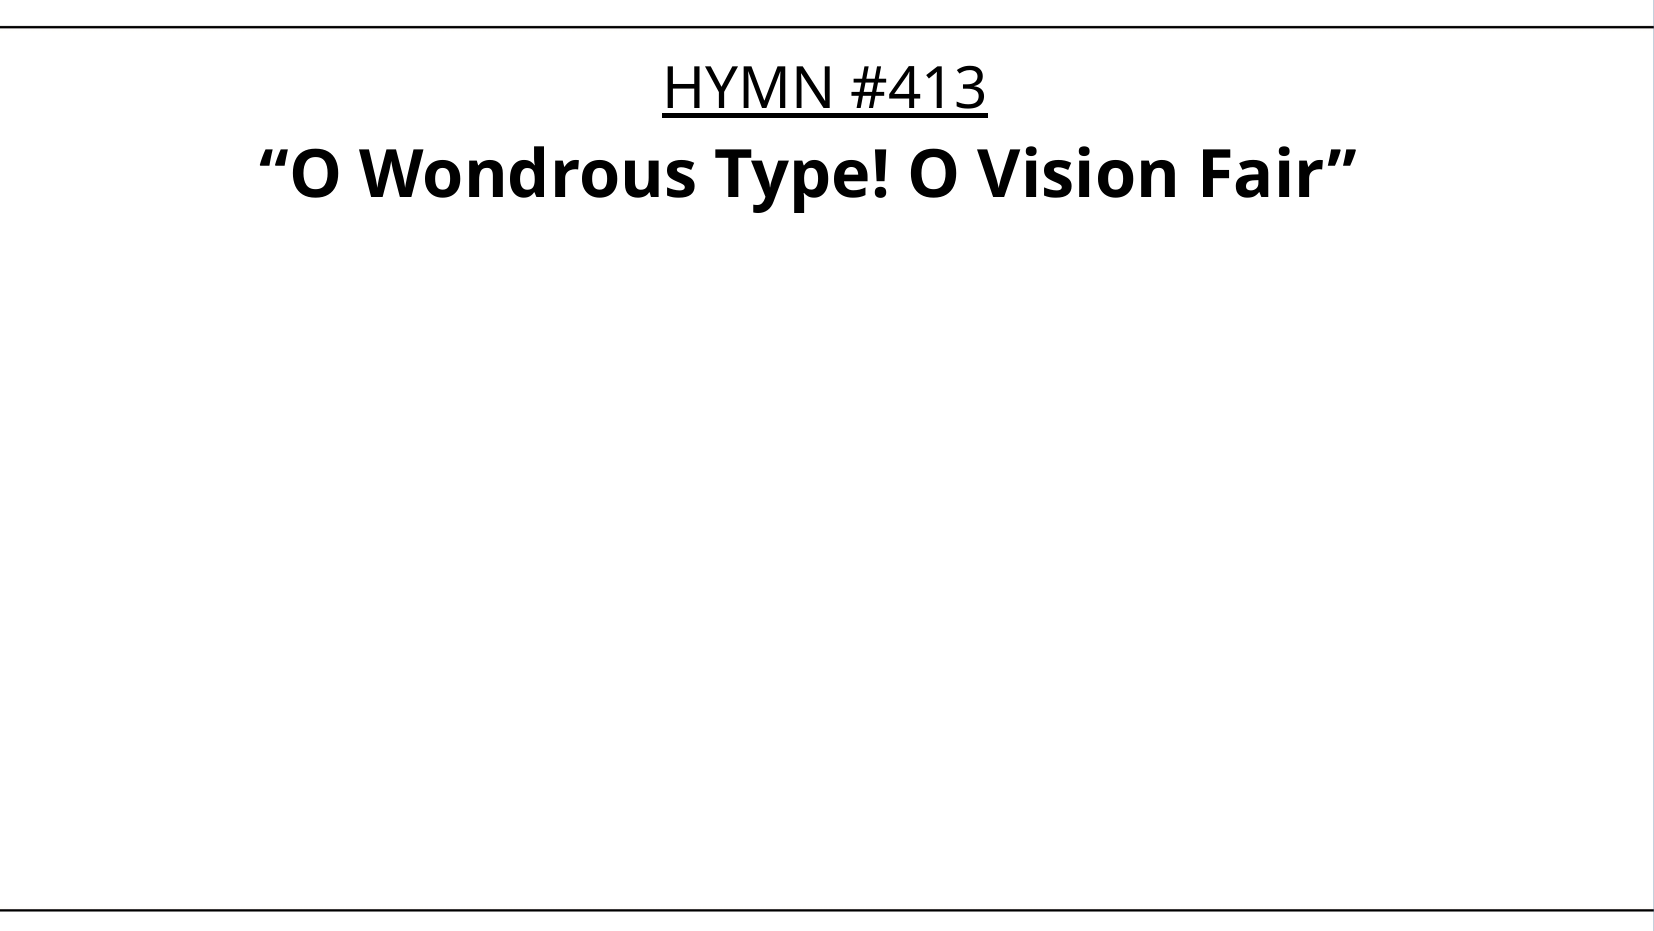

HYMN #413
“O Wondrous Type! O Vision Fair”